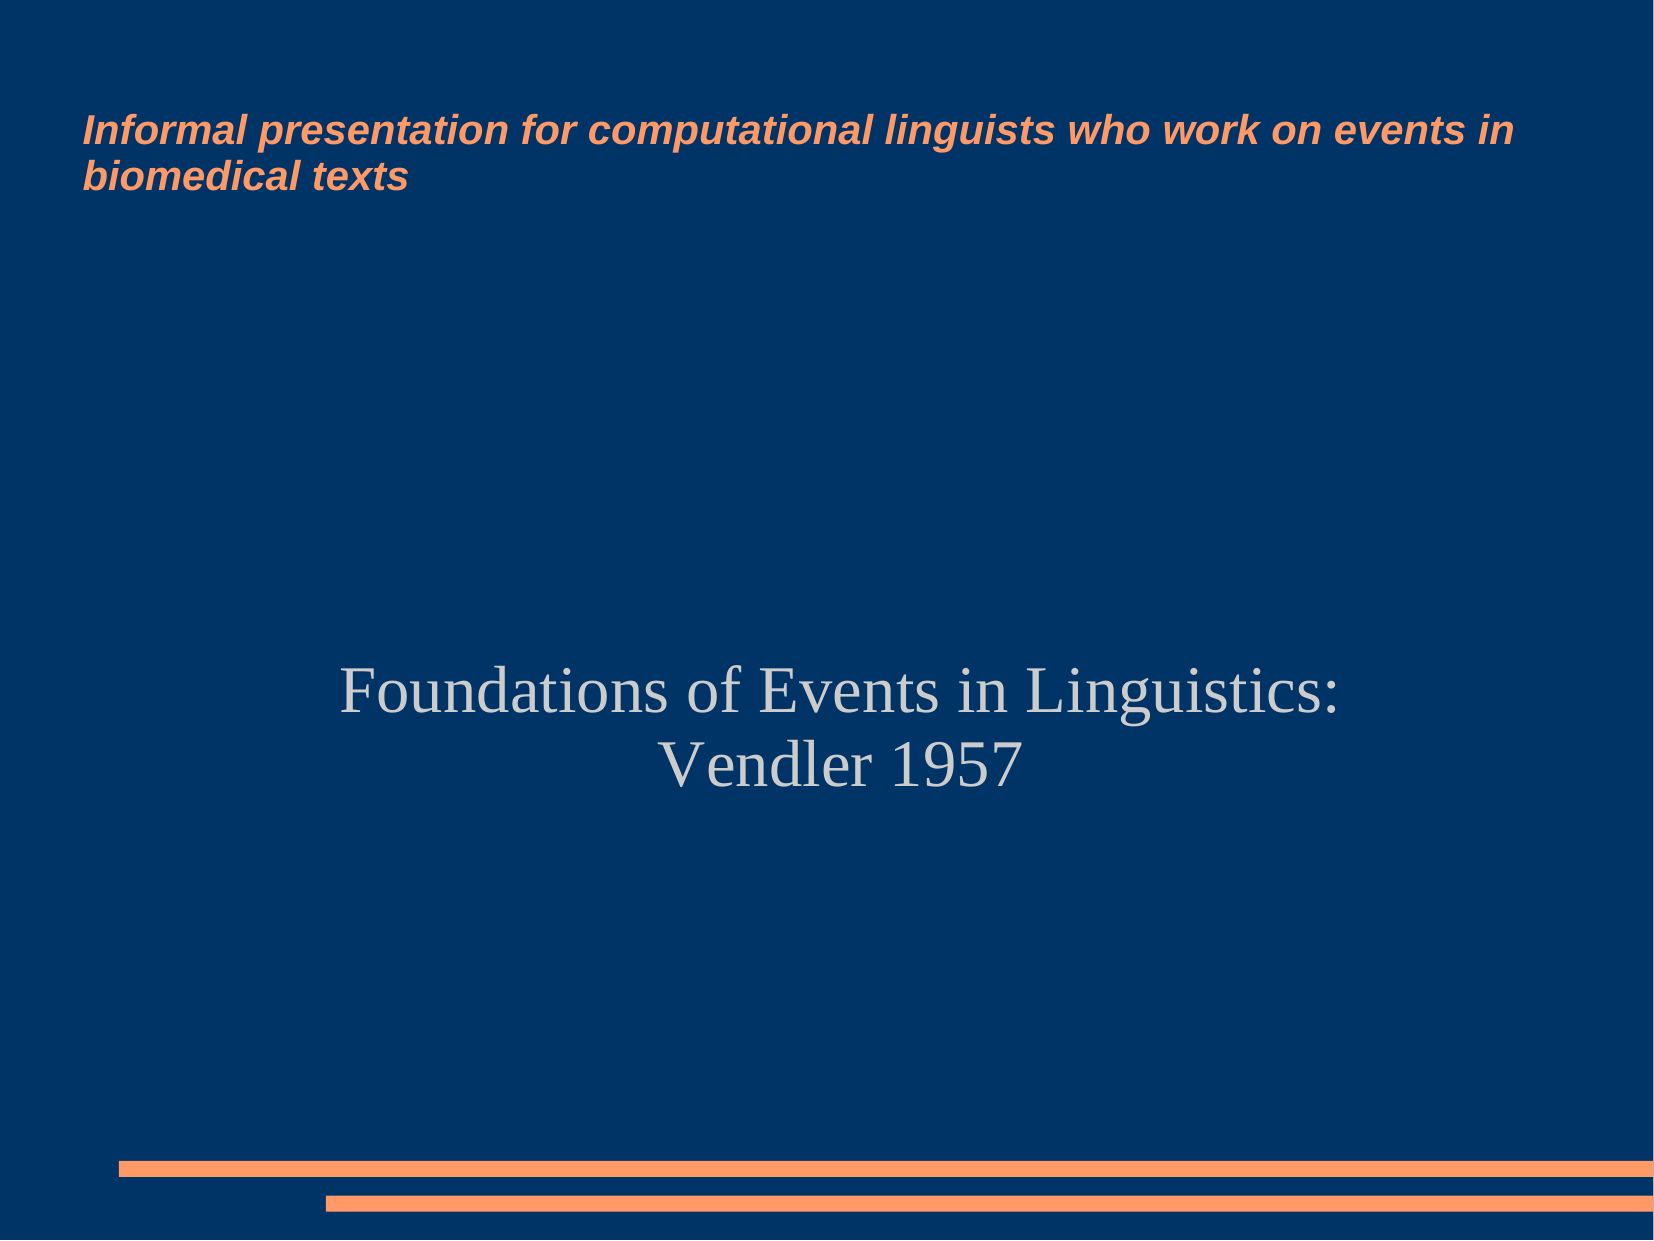

# Informal presentation for computational linguists who work on events in biomedical texts
Foundations of Events in Linguistics:
Vendler 1957